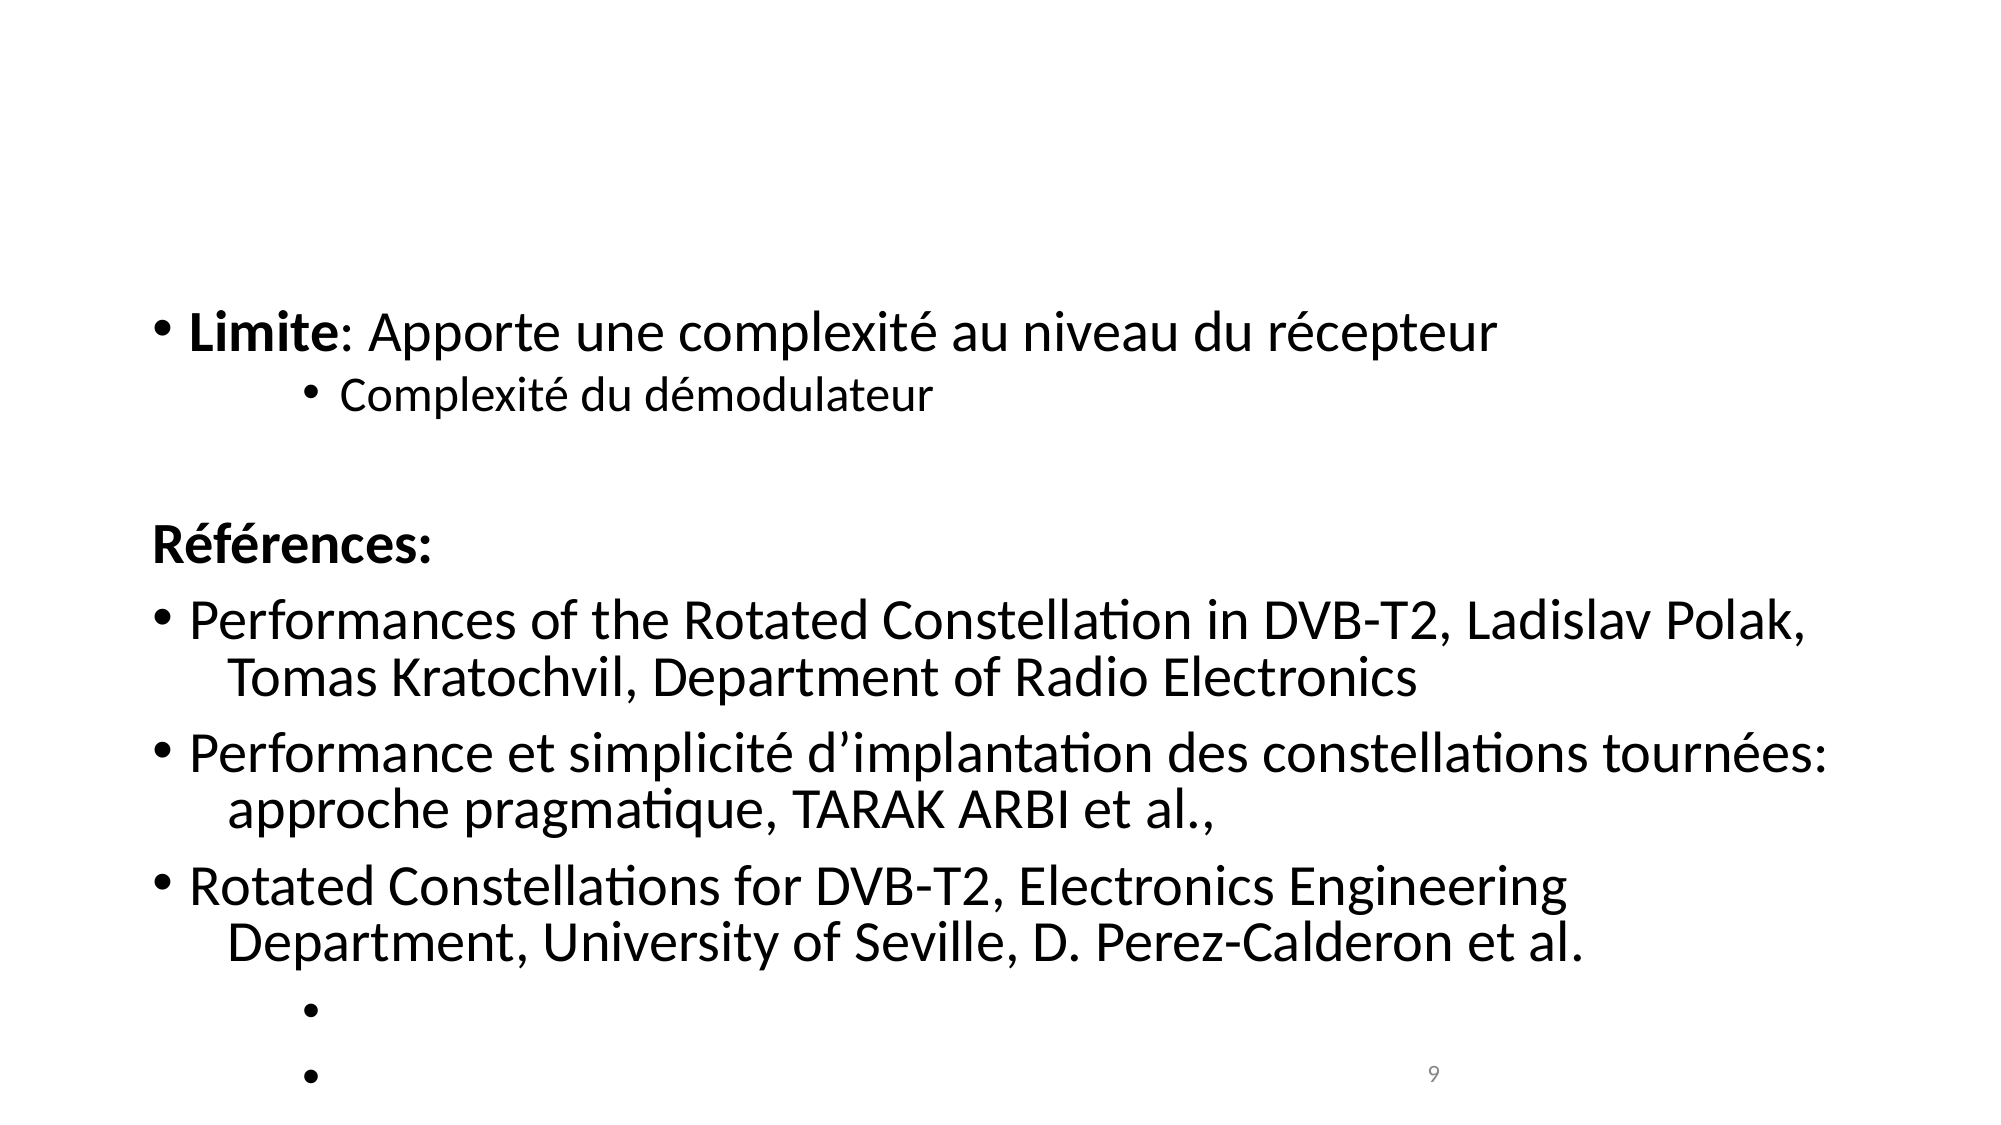

#
Limite: Apporte une complexité au niveau du récepteur
Complexité du démodulateur
Références:
Performances of the Rotated Constellation in DVB-T2, Ladislav Polak, Tomas Kratochvil, Department of Radio Electronics
Performance et simplicité d’implantation des constellations tournées: approche pragmatique, TARAK ARBI et al.,
Rotated Constellations for DVB-T2, Electronics Engineering Department, University of Seville, D. Perez-Calderon et al.